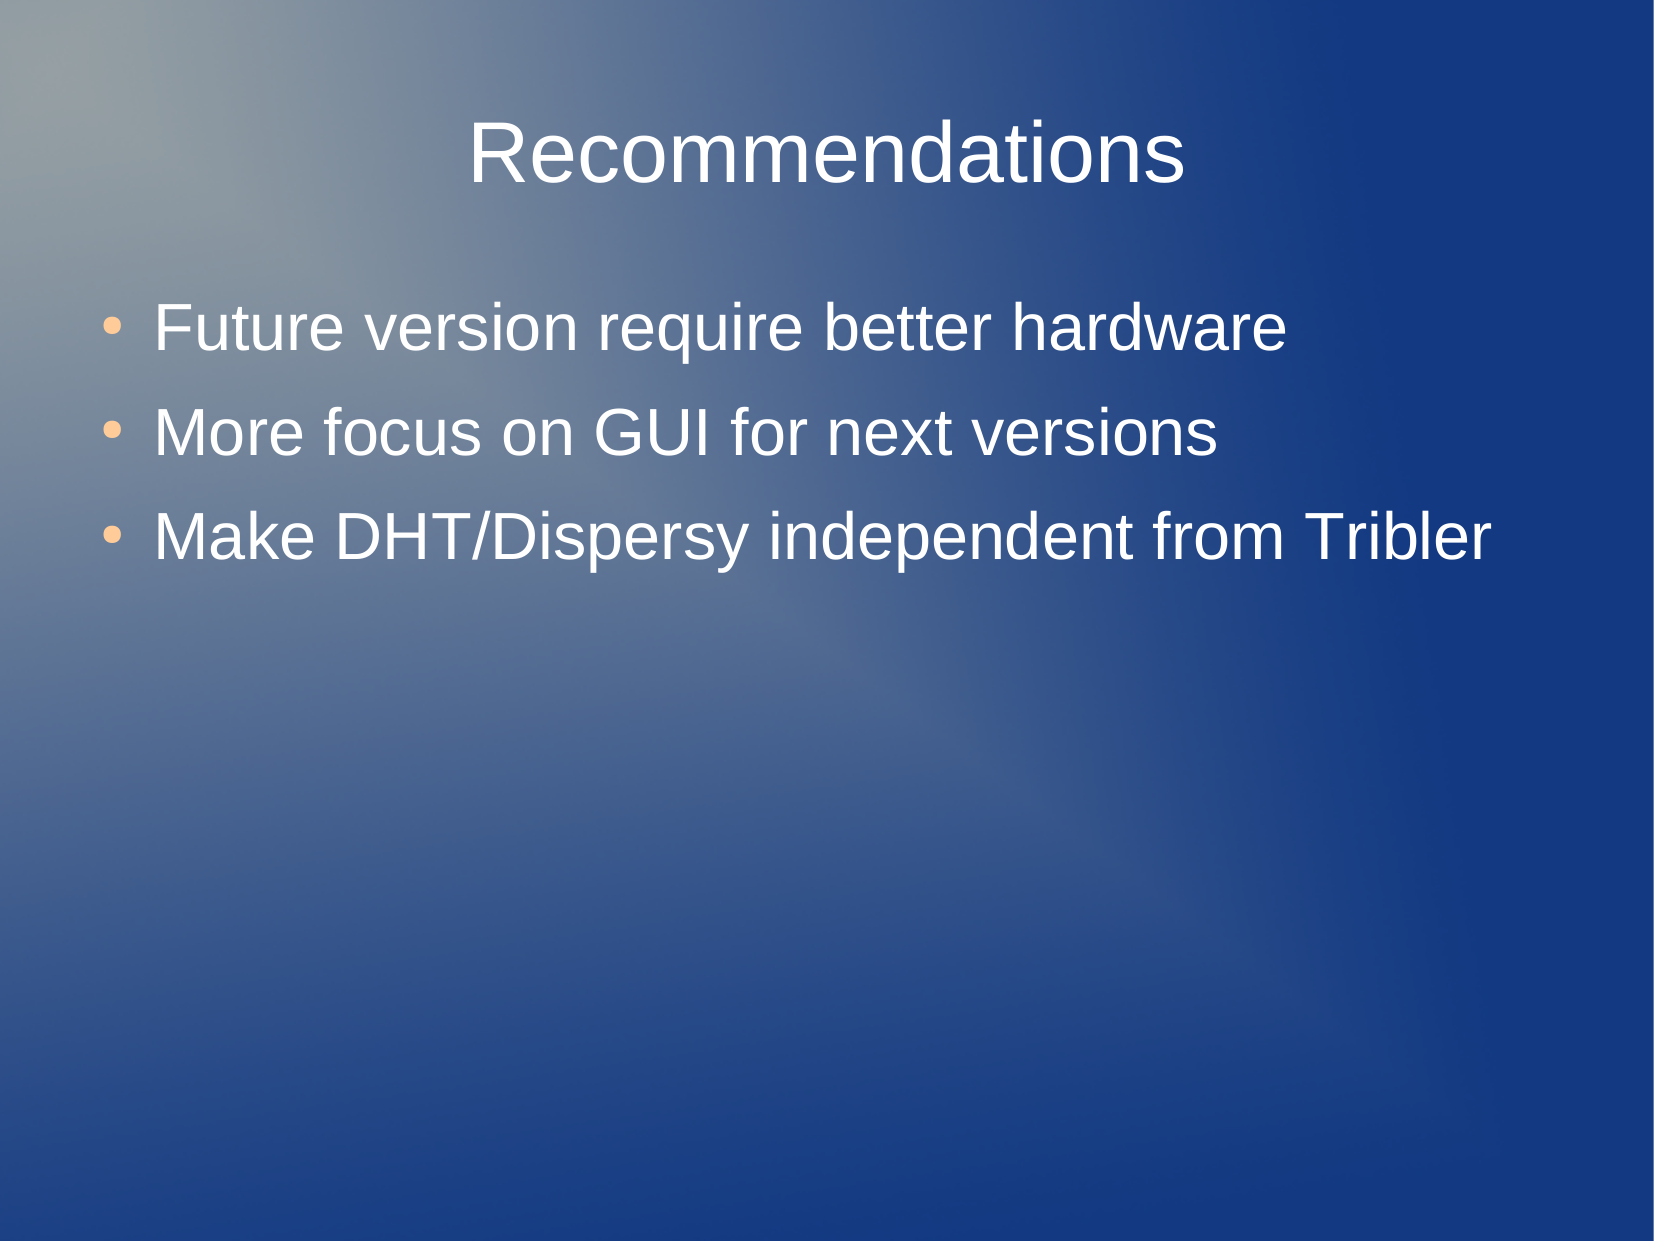

# Recommendations
Future version require better hardware
More focus on GUI for next versions
Make DHT/Dispersy independent from Tribler